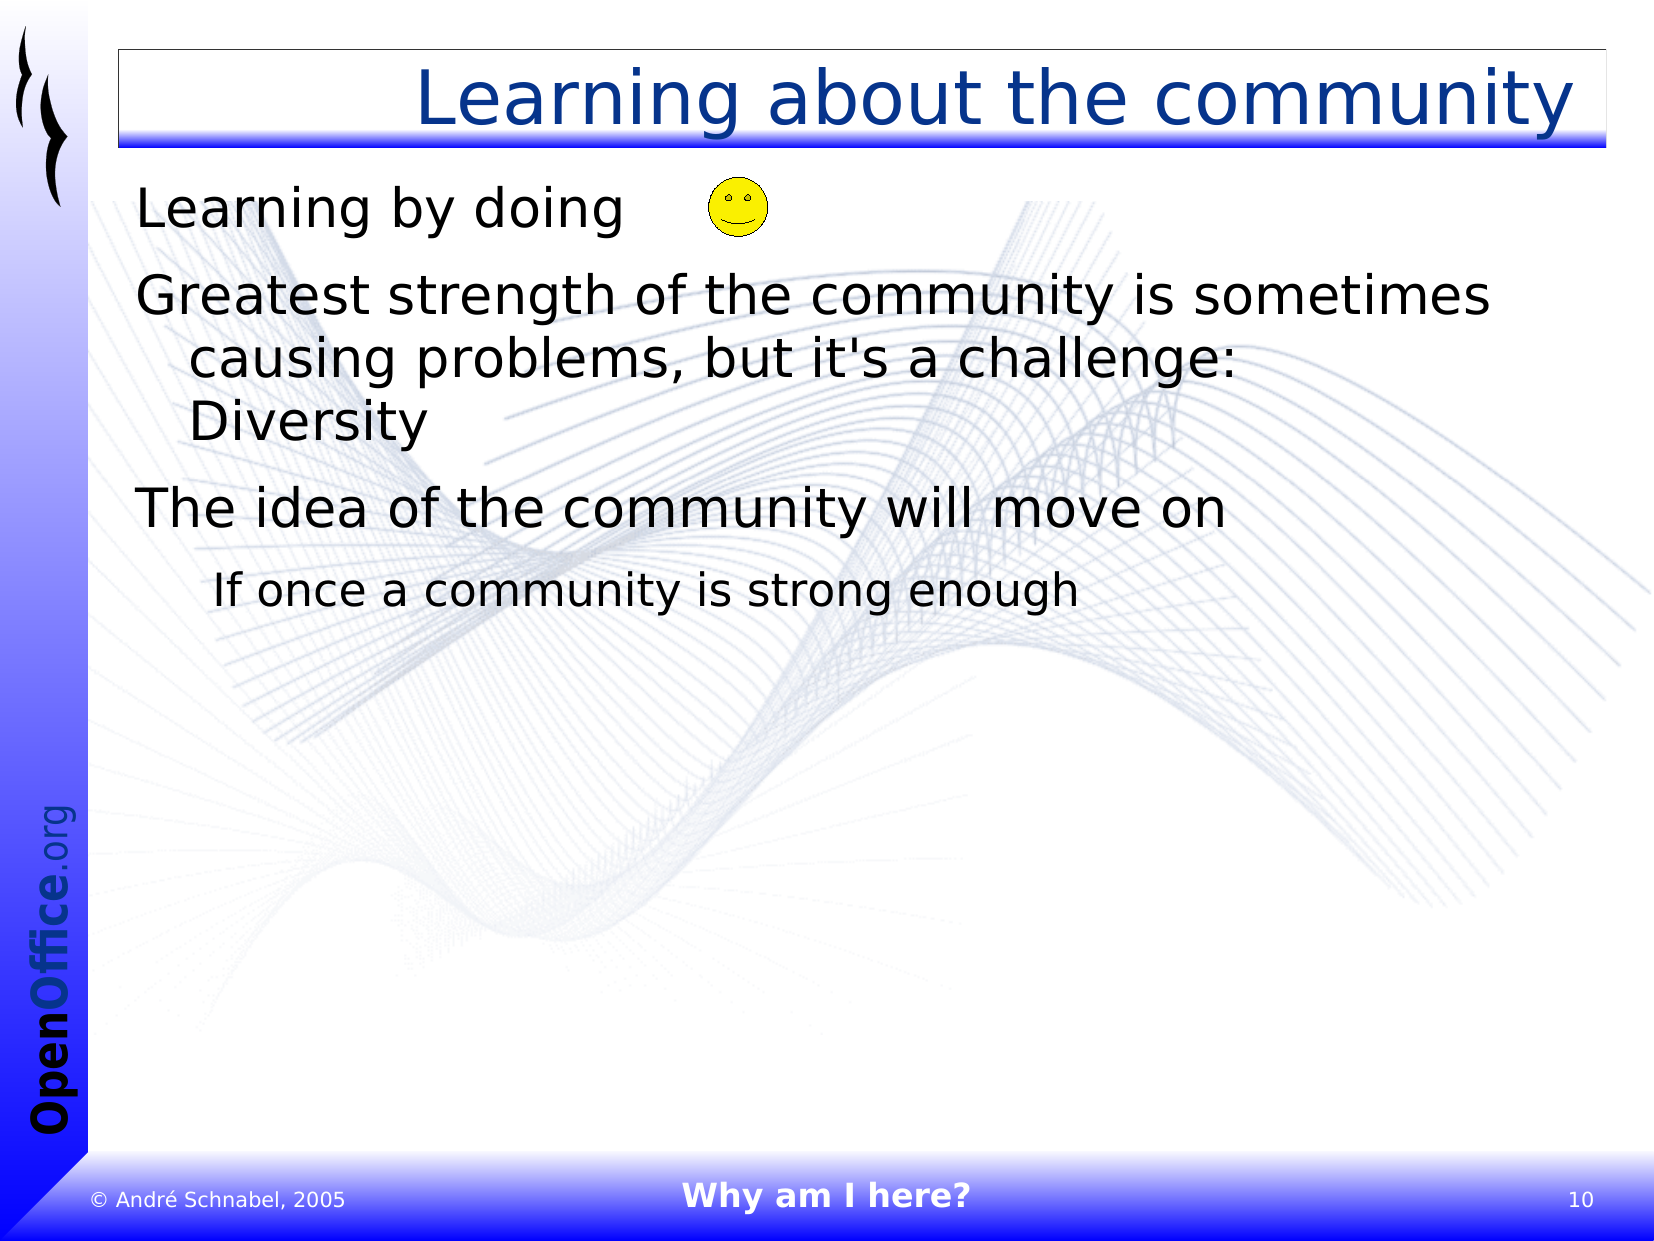

# Learning about the community
Learning by doing
Greatest strength of the community is sometimes causing problems, but it's a challenge:
Diversity
The idea of the community will move on
If once a community is strong enough